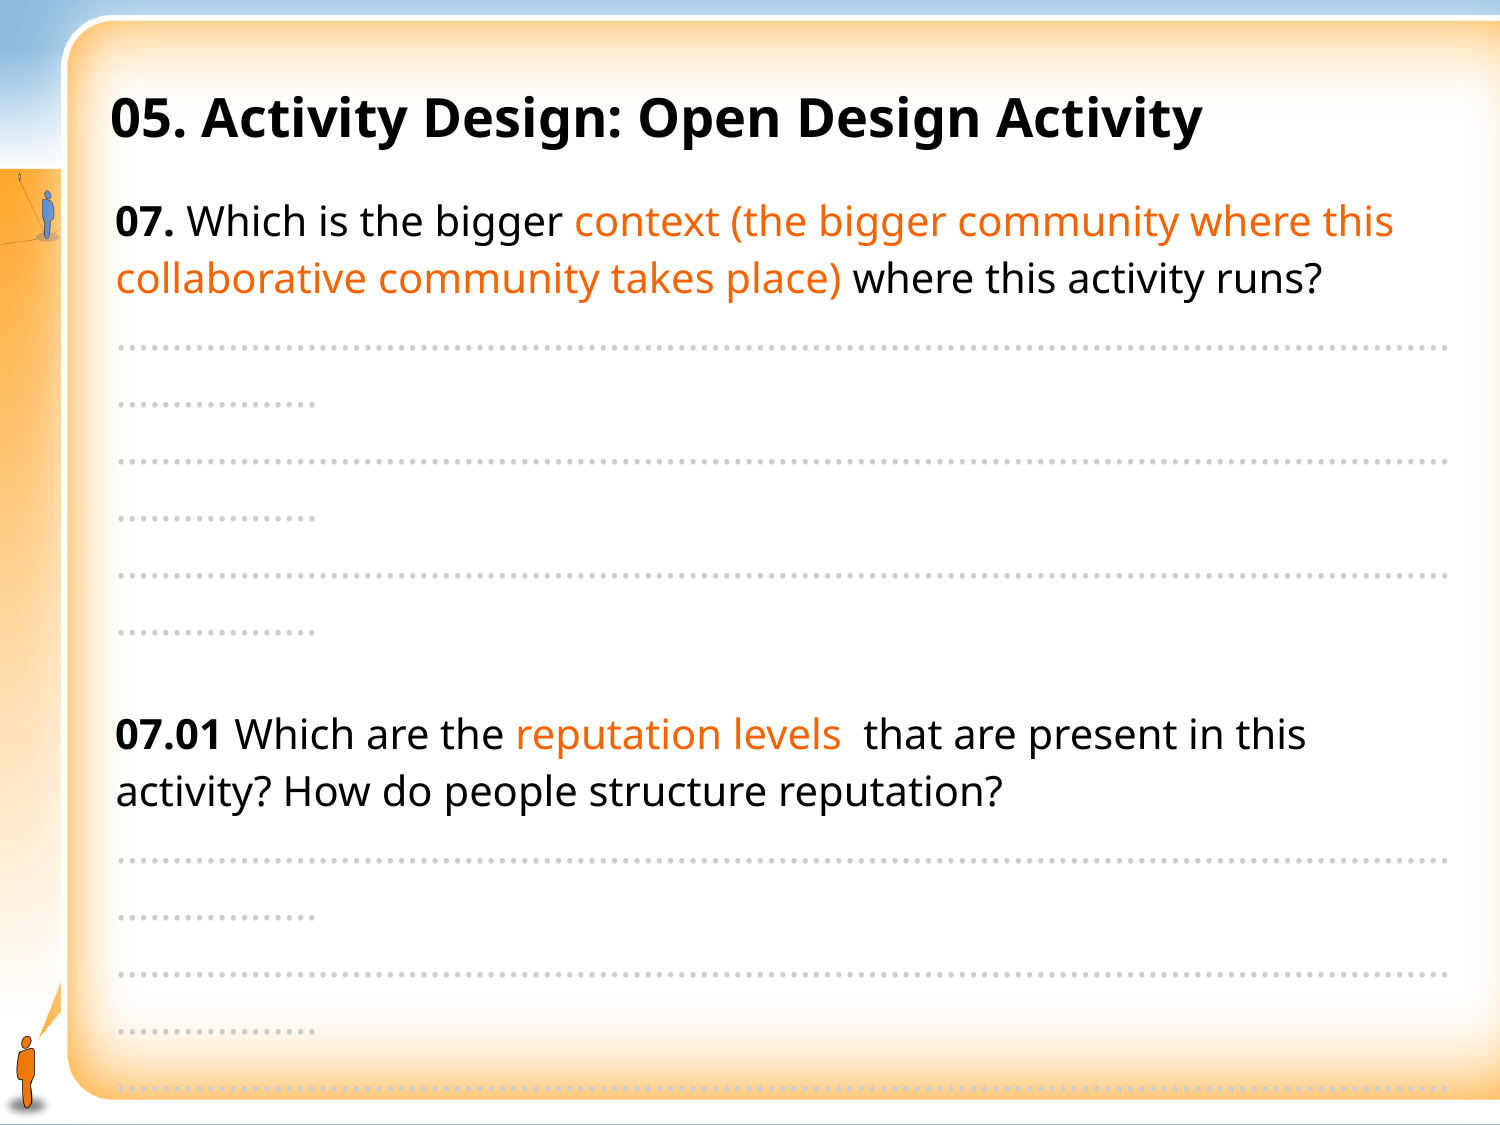

# 05. Activity Design: Open Design Activity
07. Which is the bigger context (the bigger community where this collaborative community takes place) where this activity runs?
.........................................................................................................................................
.........................................................................................................................................
.........................................................................................................................................
07.01 Which are the reputation levels that are present in this activity? How do people structure reputation?
.........................................................................................................................................
.........................................................................................................................................
.........................................................................................................................................
07.02 Which kind of participation is available to the participants? Top-down / emergent bottom-up / a marketplace service that let people establish p2p connections?
.........................................................................................................................................
.........................................................................................................................................
.........................................................................................................................................